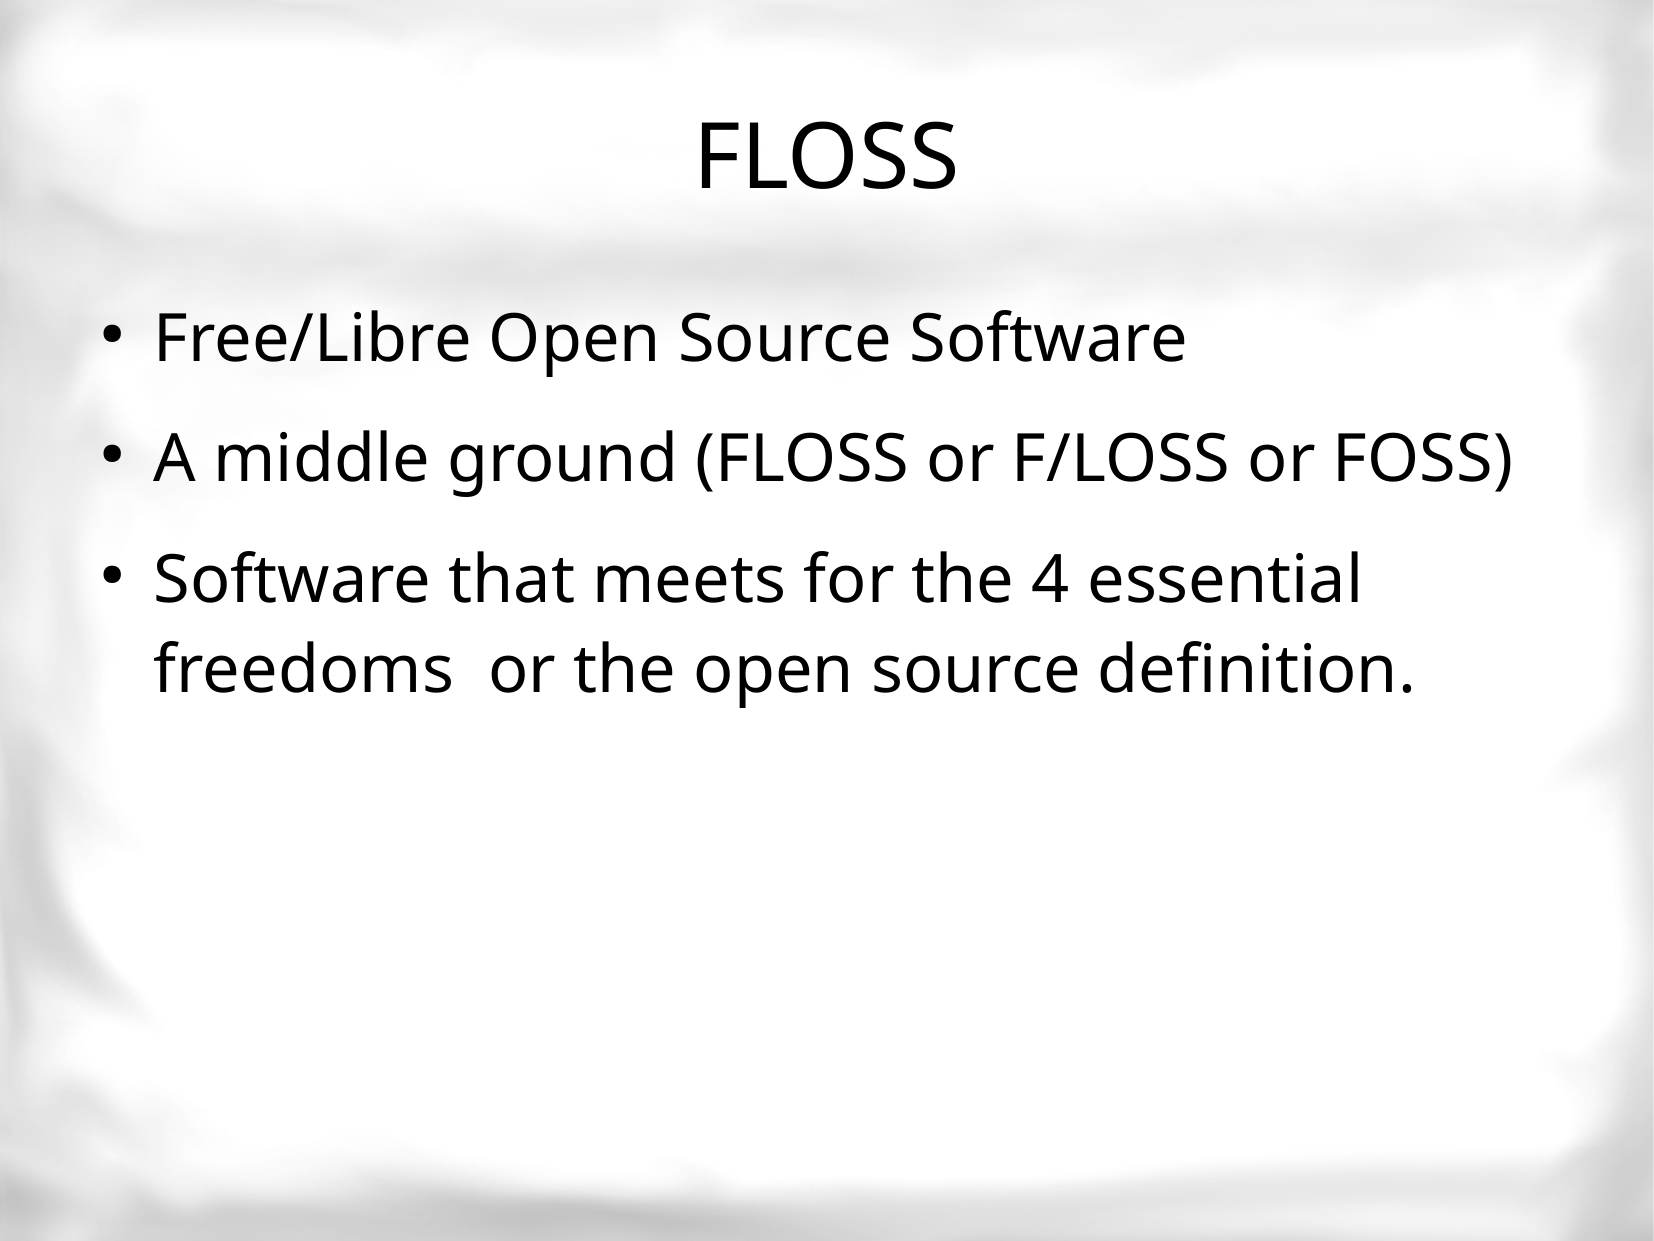

# FLOSS
Free/Libre Open Source Software
A middle ground (FLOSS or F/LOSS or FOSS)
Software that meets for the 4 essential freedoms or the open source definition.